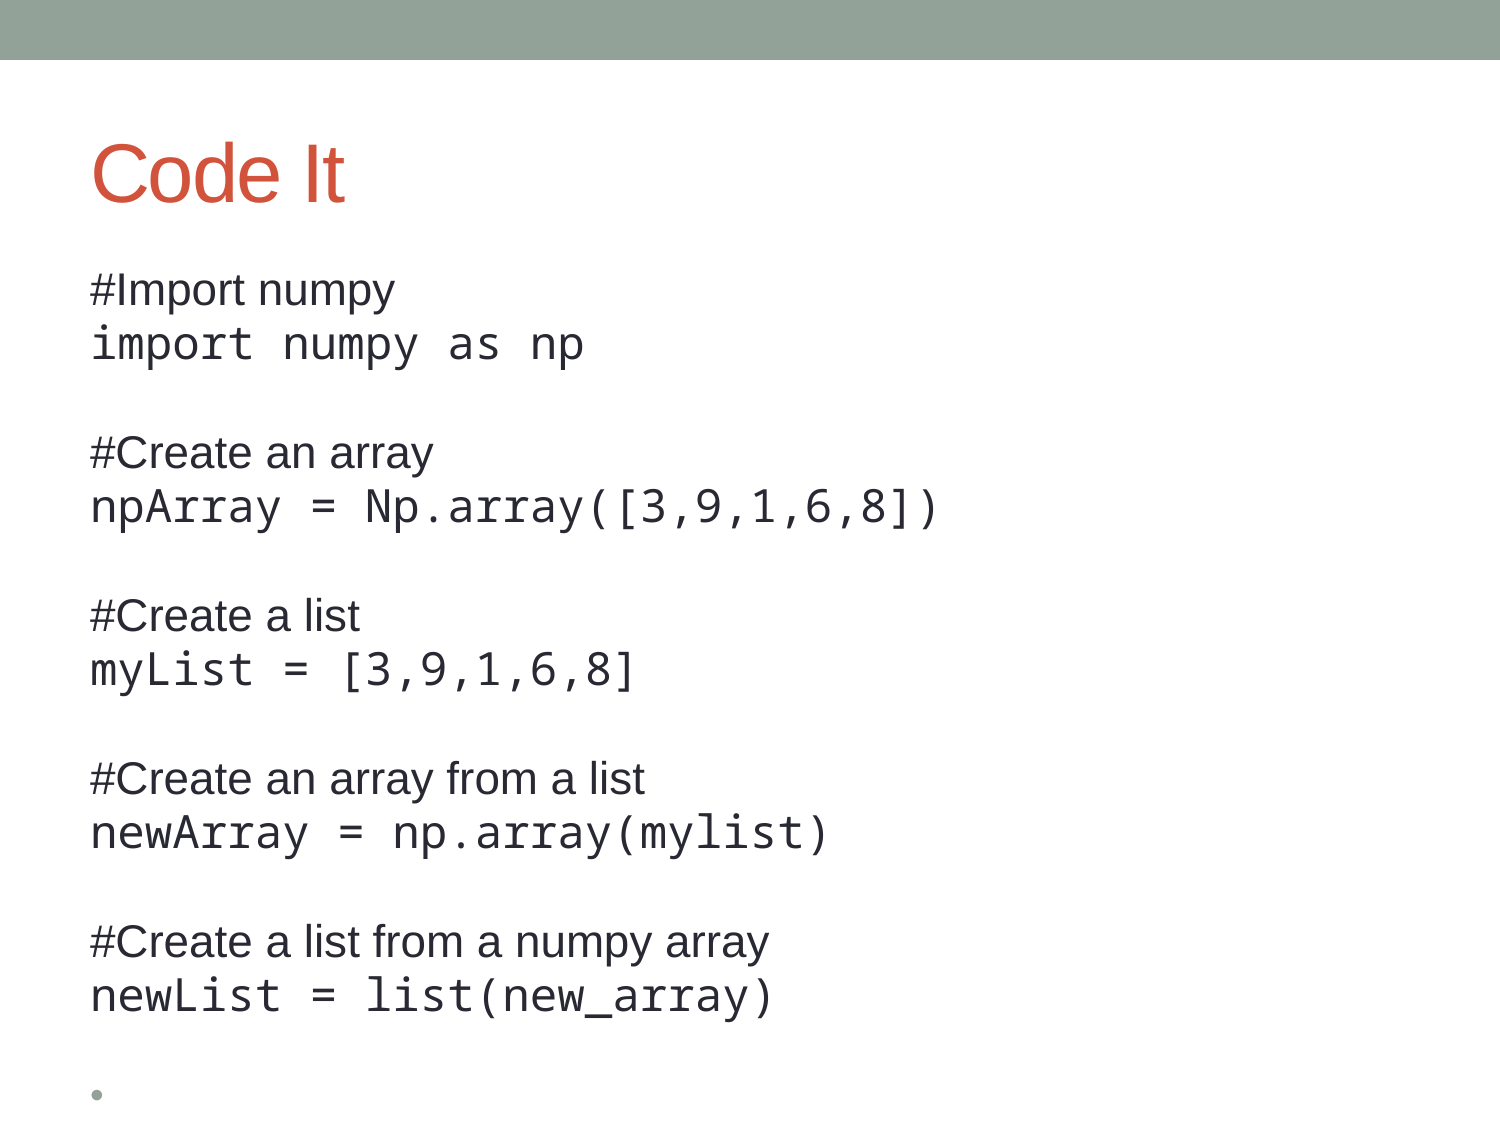

# Code It
#Import numpy
import numpy as np
#Create an array
npArray = Np.array([3,9,1,6,8])
#Create a list
myList = [3,9,1,6,8]
#Create an array from a list
newArray = np.array(mylist)
#Create a list from a numpy array
newList = list(new_array)